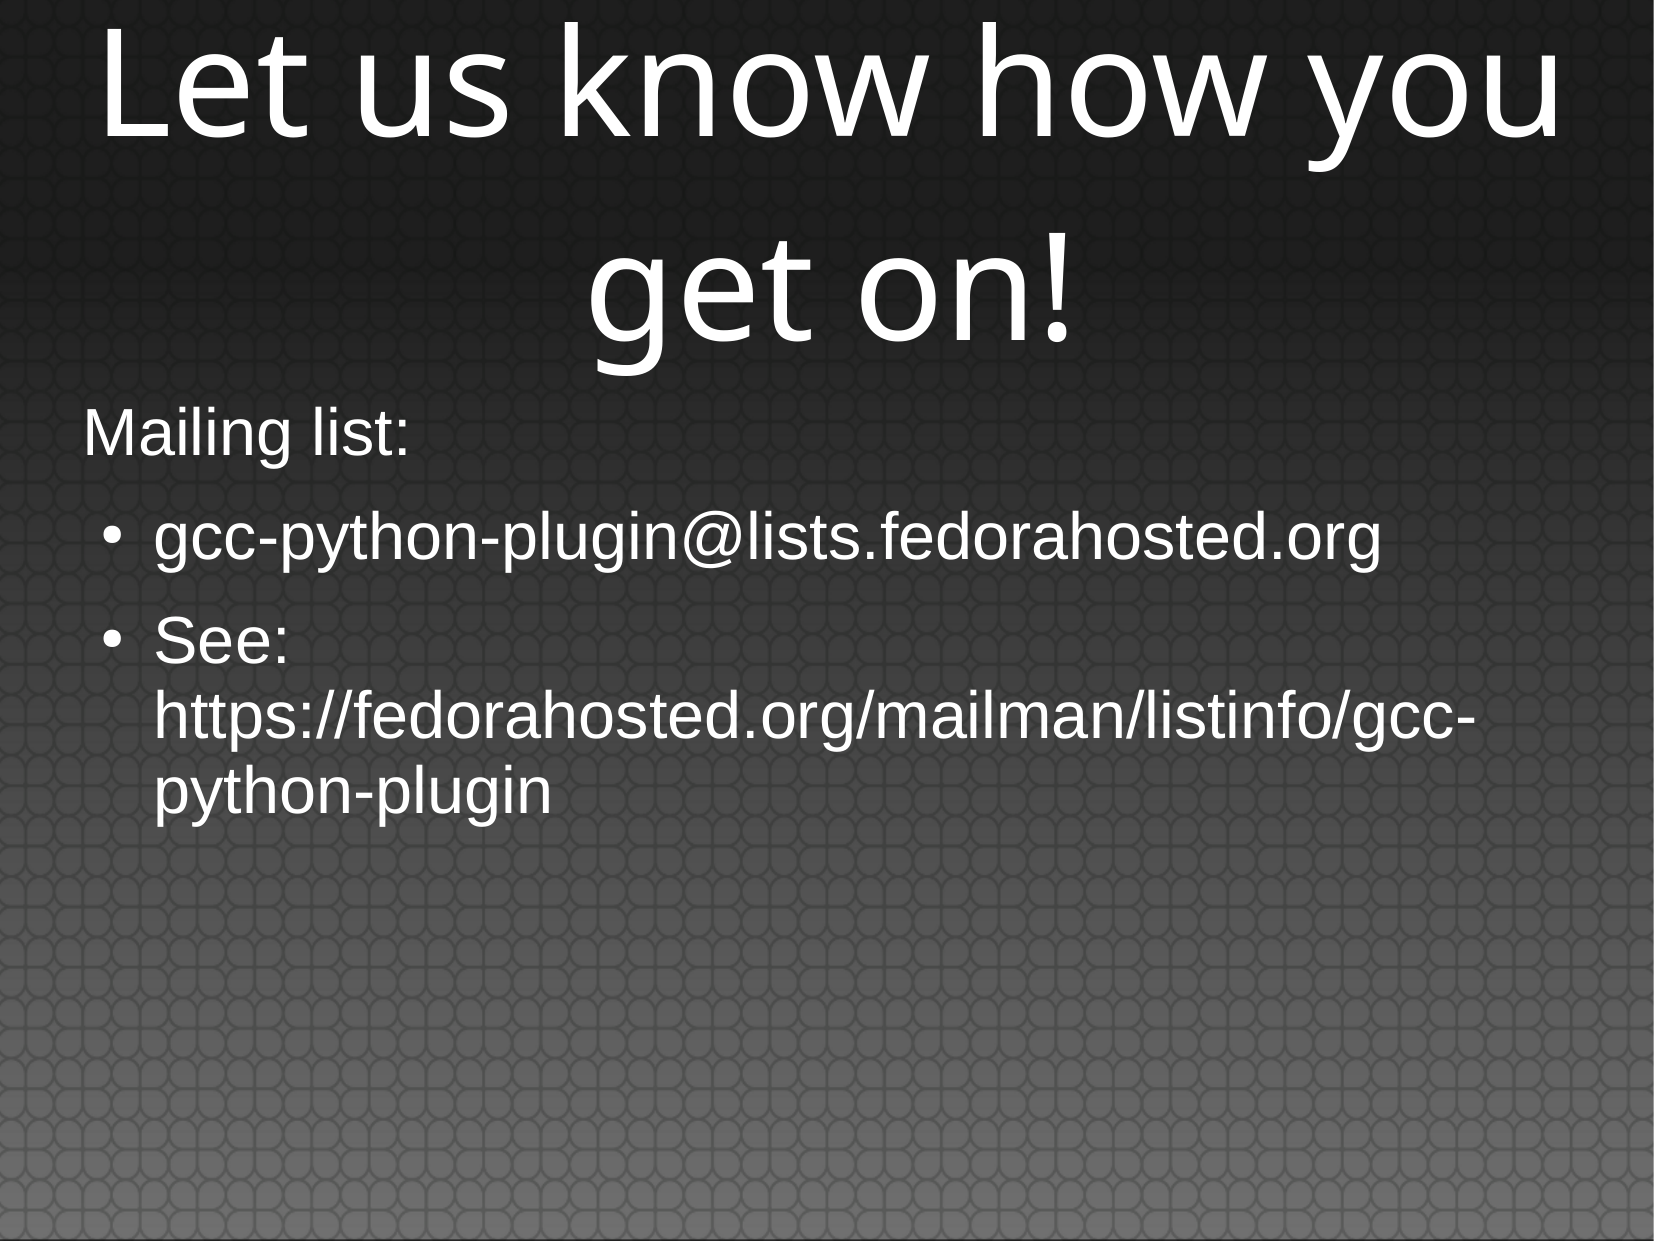

# Let us know how you get on!
Mailing list:
gcc-python-plugin@lists.fedorahosted.org
See: https://fedorahosted.org/mailman/listinfo/gcc-python-plugin